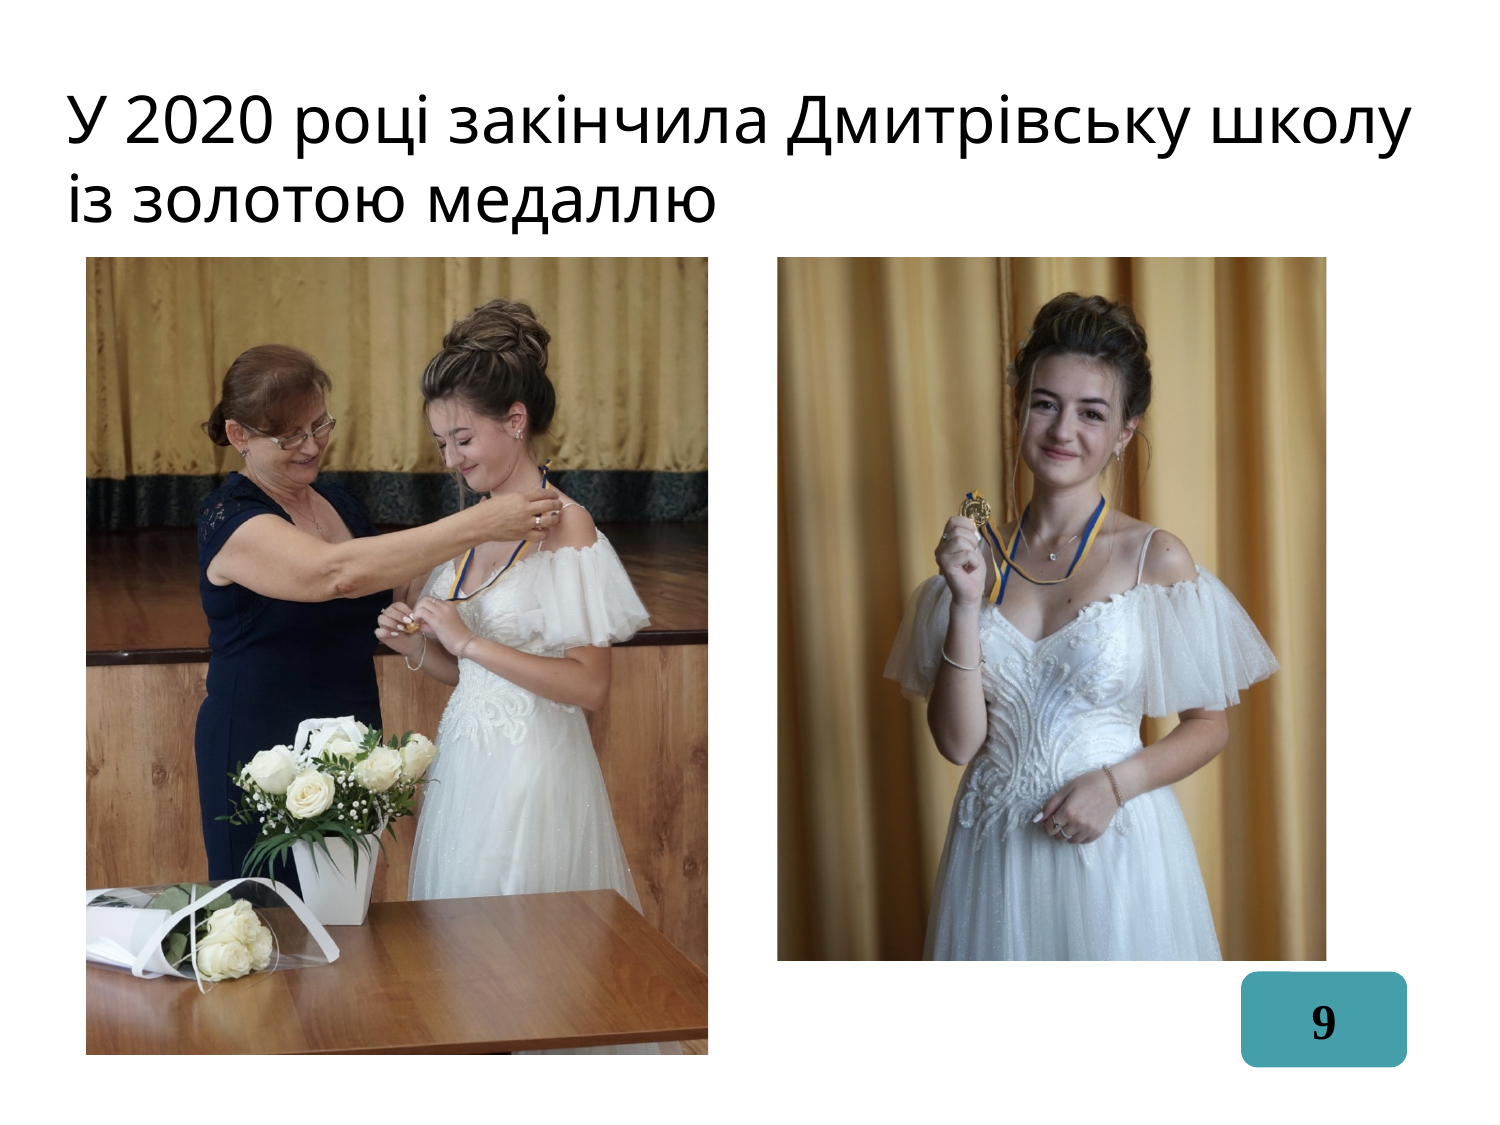

# У 2020 році закінчила Дмитрівську школу із золотою медаллю
9